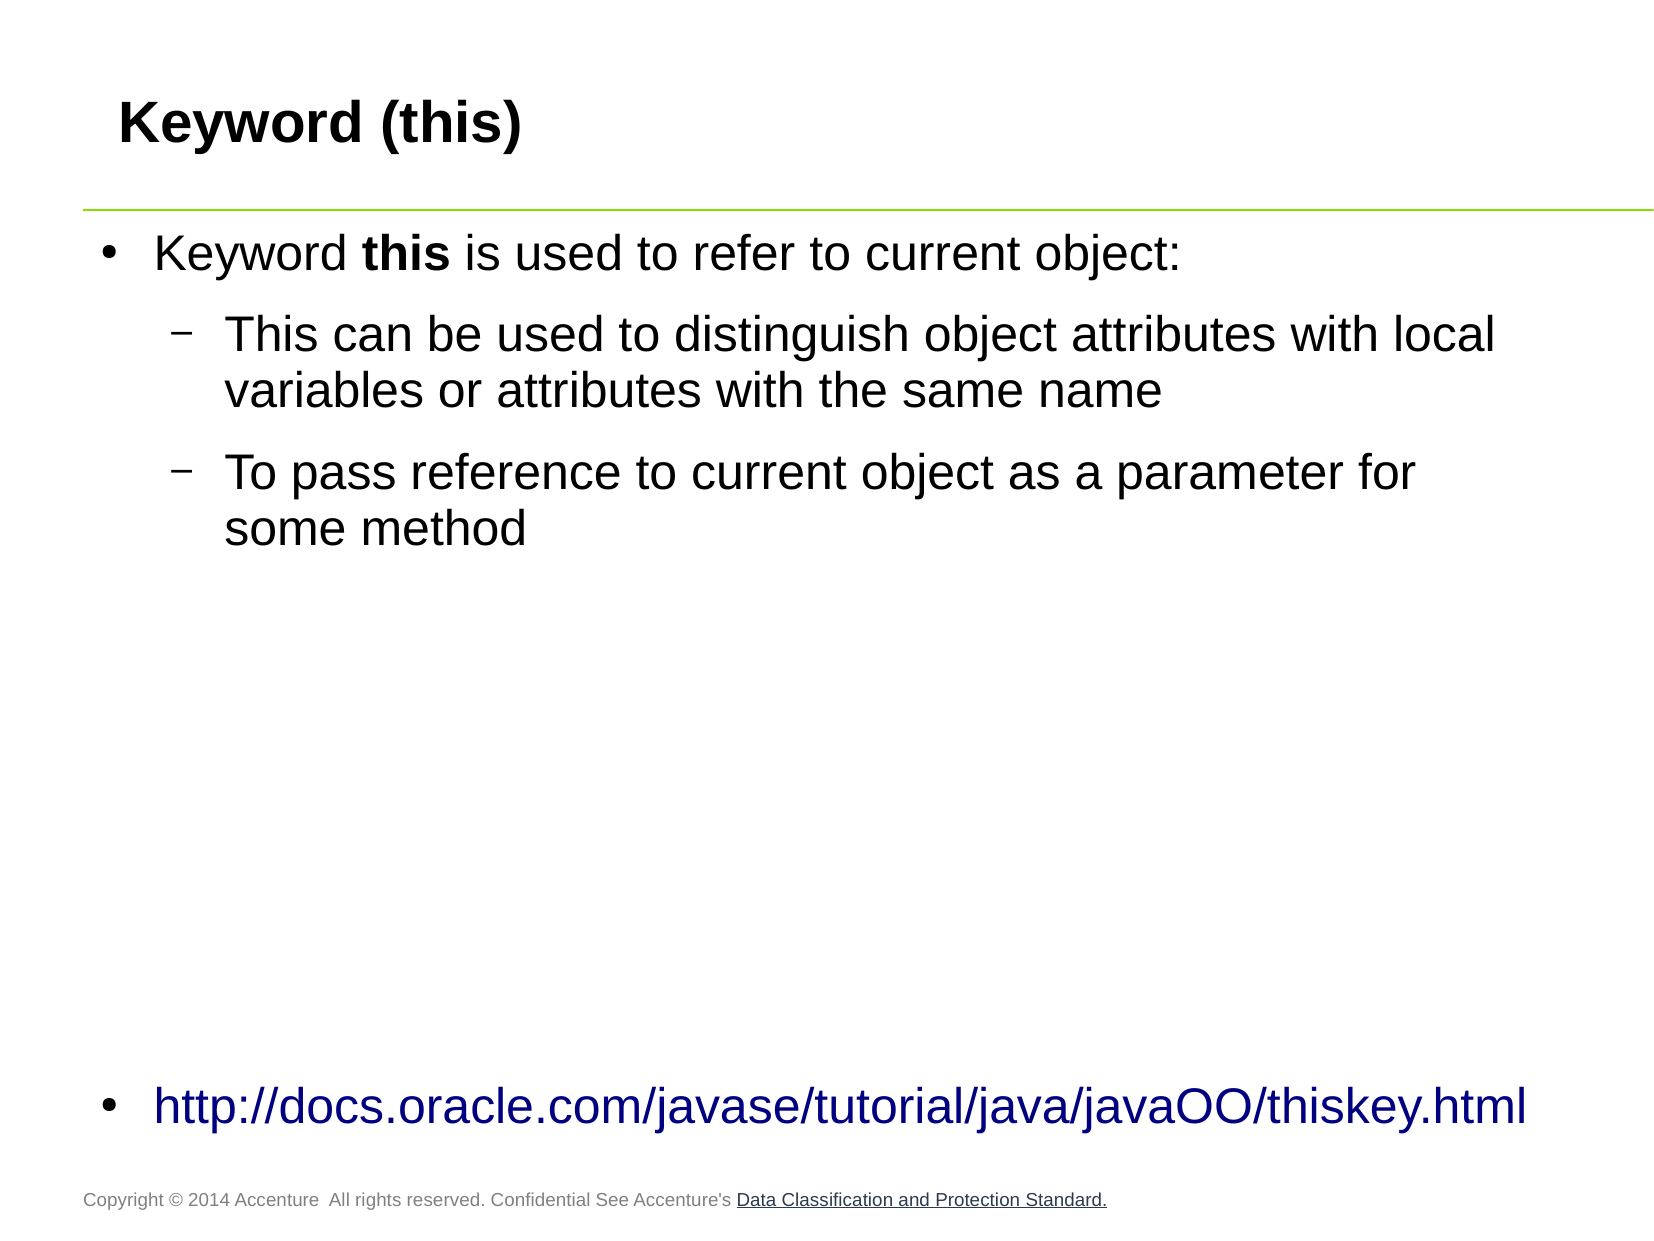

# Keyword (this)
Keyword this is used to refer to current object:
This can be used to distinguish object attributes with local variables or attributes with the same name
To pass reference to current object as a parameter for some method
http://docs.oracle.com/javase/tutorial/java/javaOO/thiskey.html